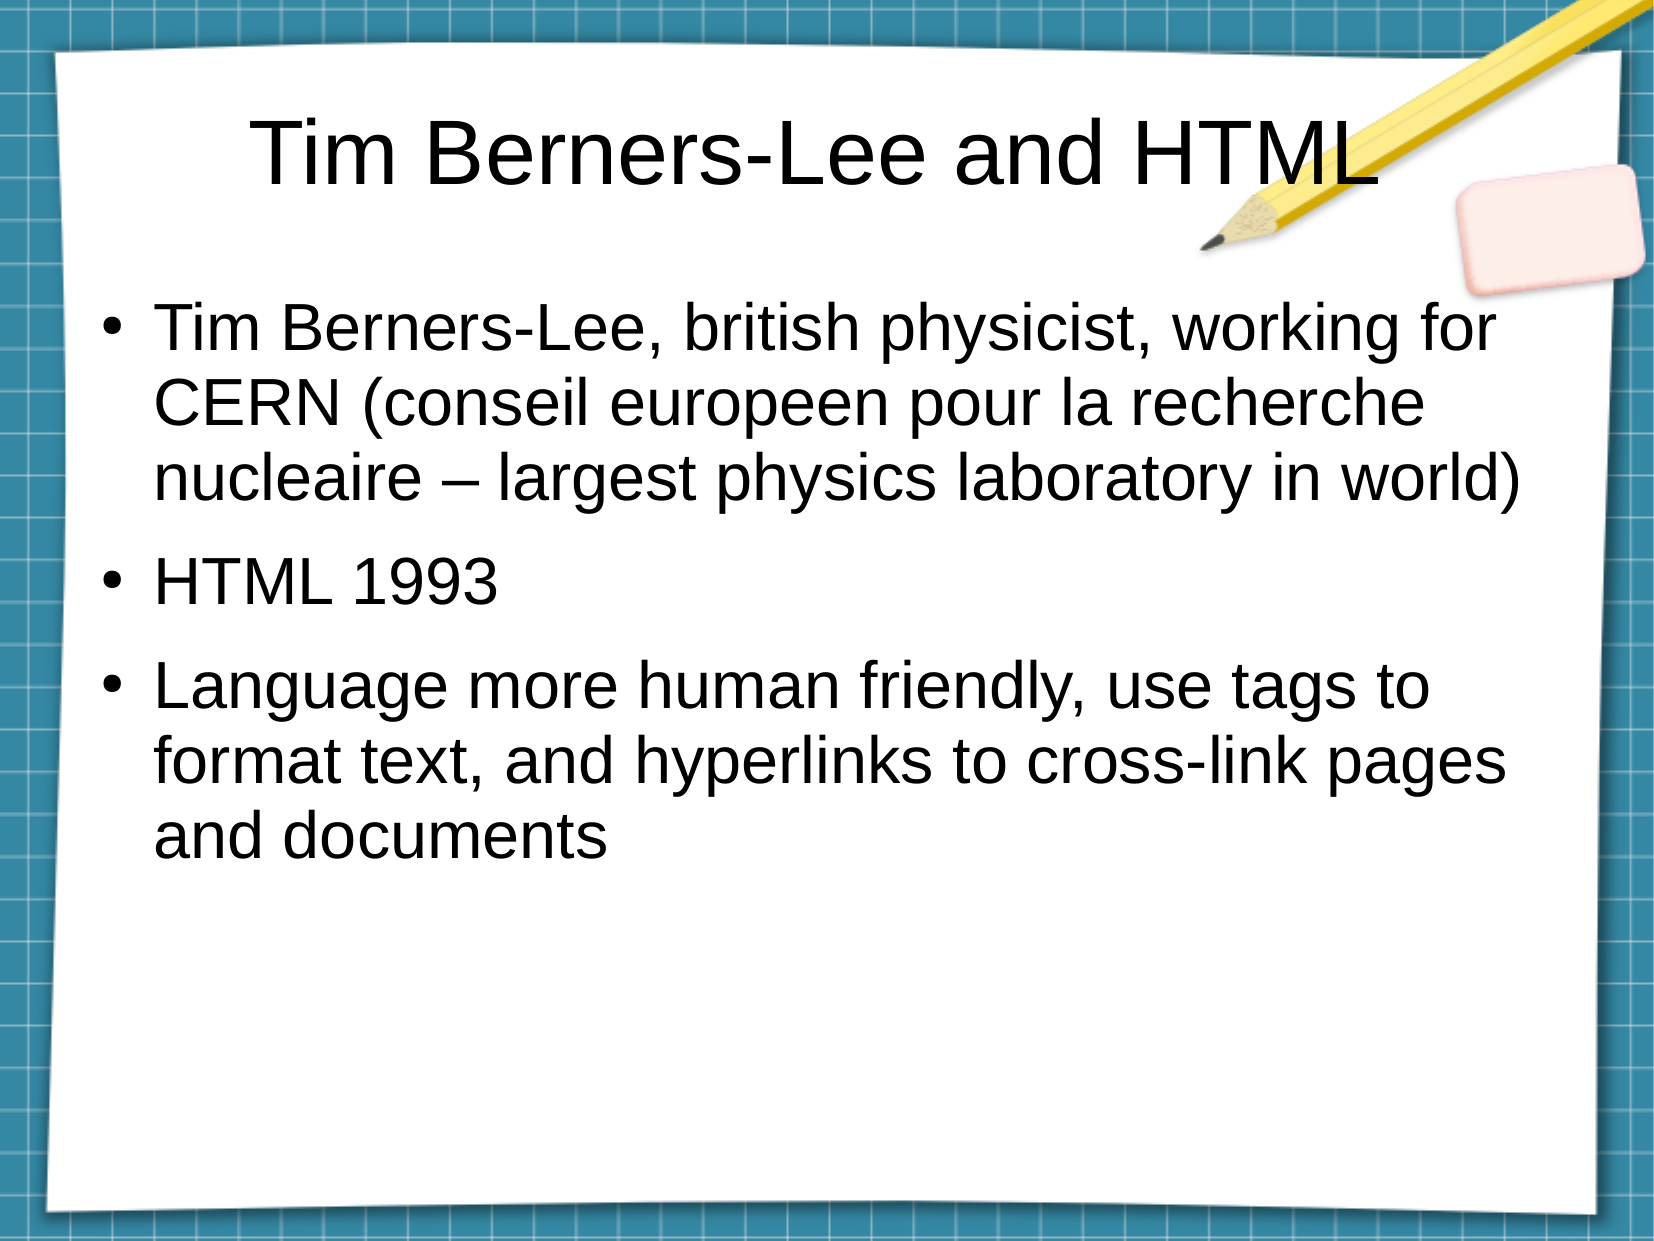

# Tim Berners-Lee and HTML
Tim Berners-Lee, british physicist, working for CERN (conseil europeen pour la recherche nucleaire – largest physics laboratory in world)
HTML 1993
Language more human friendly, use tags to format text, and hyperlinks to cross-link pages and documents